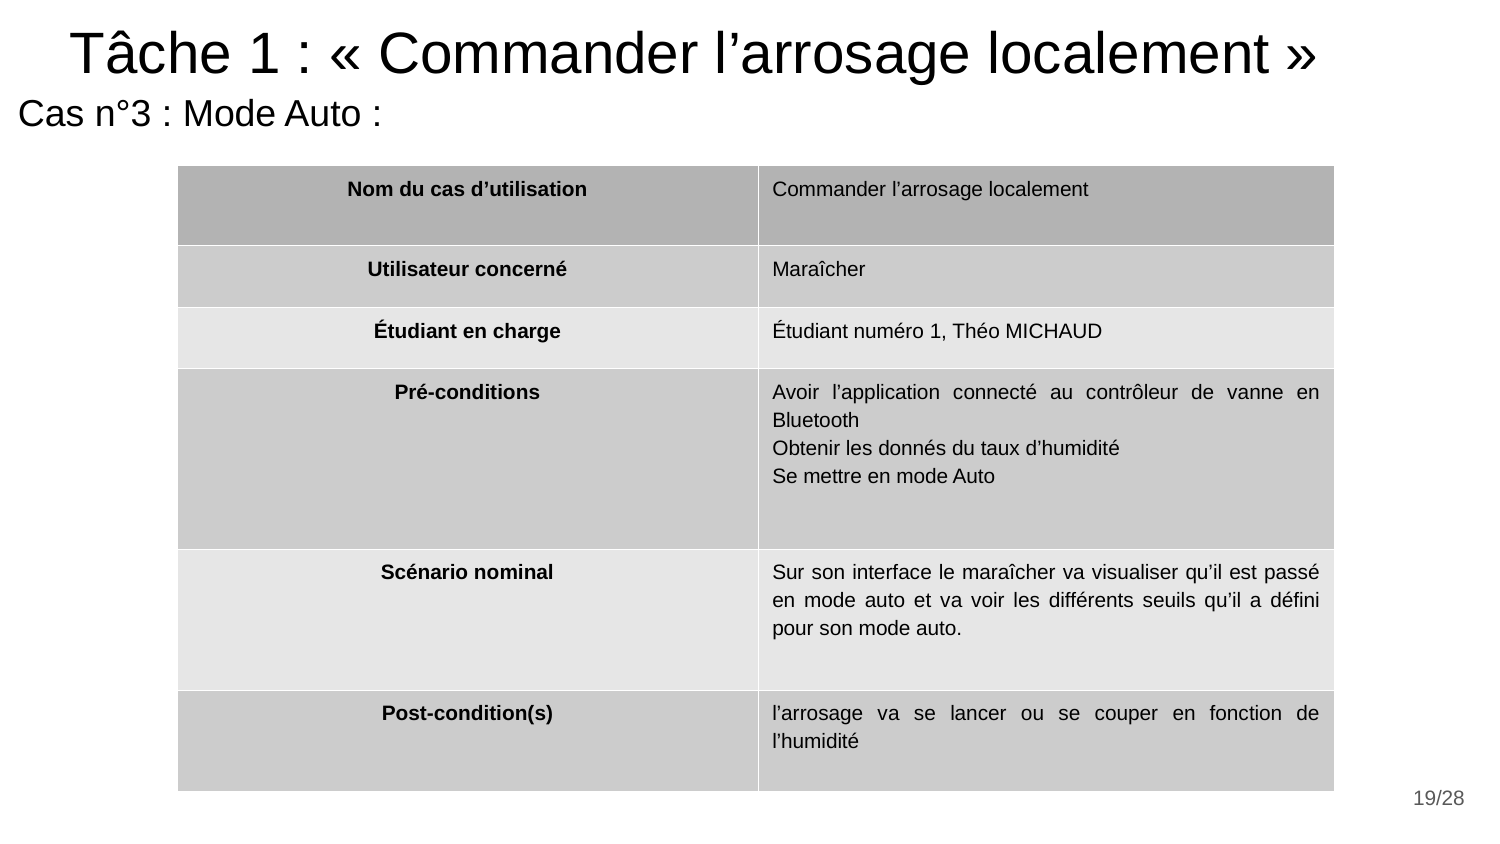

# Tâche 1 : « Commander l’arrosage localement »
Cas n°3 : Mode Auto :
| Nom du cas d’utilisation | Commander l’arrosage localement |
| --- | --- |
| Utilisateur concerné | Maraîcher |
| Étudiant en charge | Étudiant numéro 1, Théo MICHAUD |
| Pré-conditions | Avoir l’application connecté au contrôleur de vanne en Bluetooth Obtenir les donnés du taux d’humidité Se mettre en mode Auto |
| Scénario nominal | Sur son interface le maraîcher va visualiser qu’il est passé en mode auto et va voir les différents seuils qu’il a défini pour son mode auto. |
| Post-condition(s) | l’arrosage va se lancer ou se couper en fonction de l’humidité |